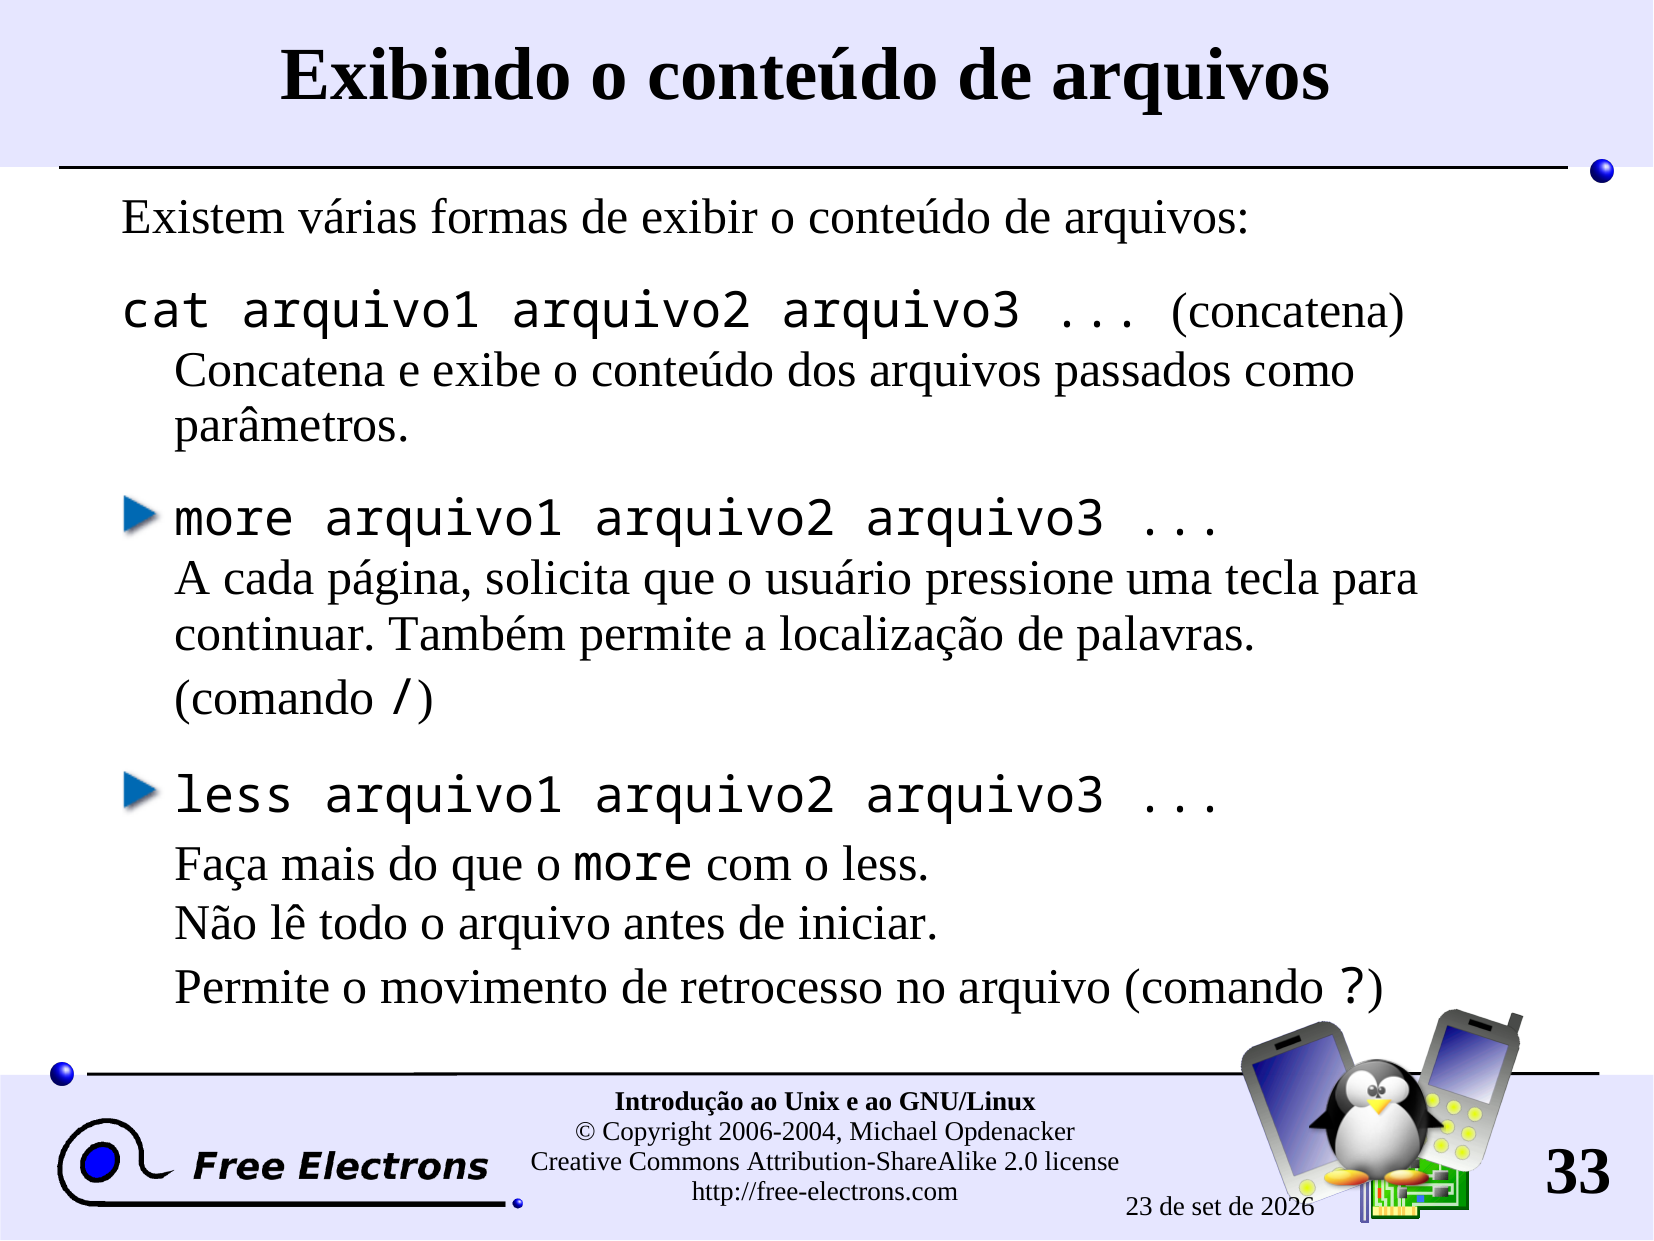

# Exibindo o conteúdo de arquivos
Existem várias formas de exibir o conteúdo de arquivos:
cat arquivo1 arquivo2 arquivo3 ... (concatena)
Concatena e exibe o conteúdo dos arquivos passados como parâmetros.
more arquivo1 arquivo2 arquivo3 ...
A cada página, solicita que o usuário pressione uma tecla para continuar. Também permite a localização de palavras.
(comando /)
less arquivo1 arquivo2 arquivo3 ...
Faça mais do que o more com o less.
Não lê todo o arquivo antes de iniciar.
Permite o movimento de retrocesso no arquivo (comando ?)